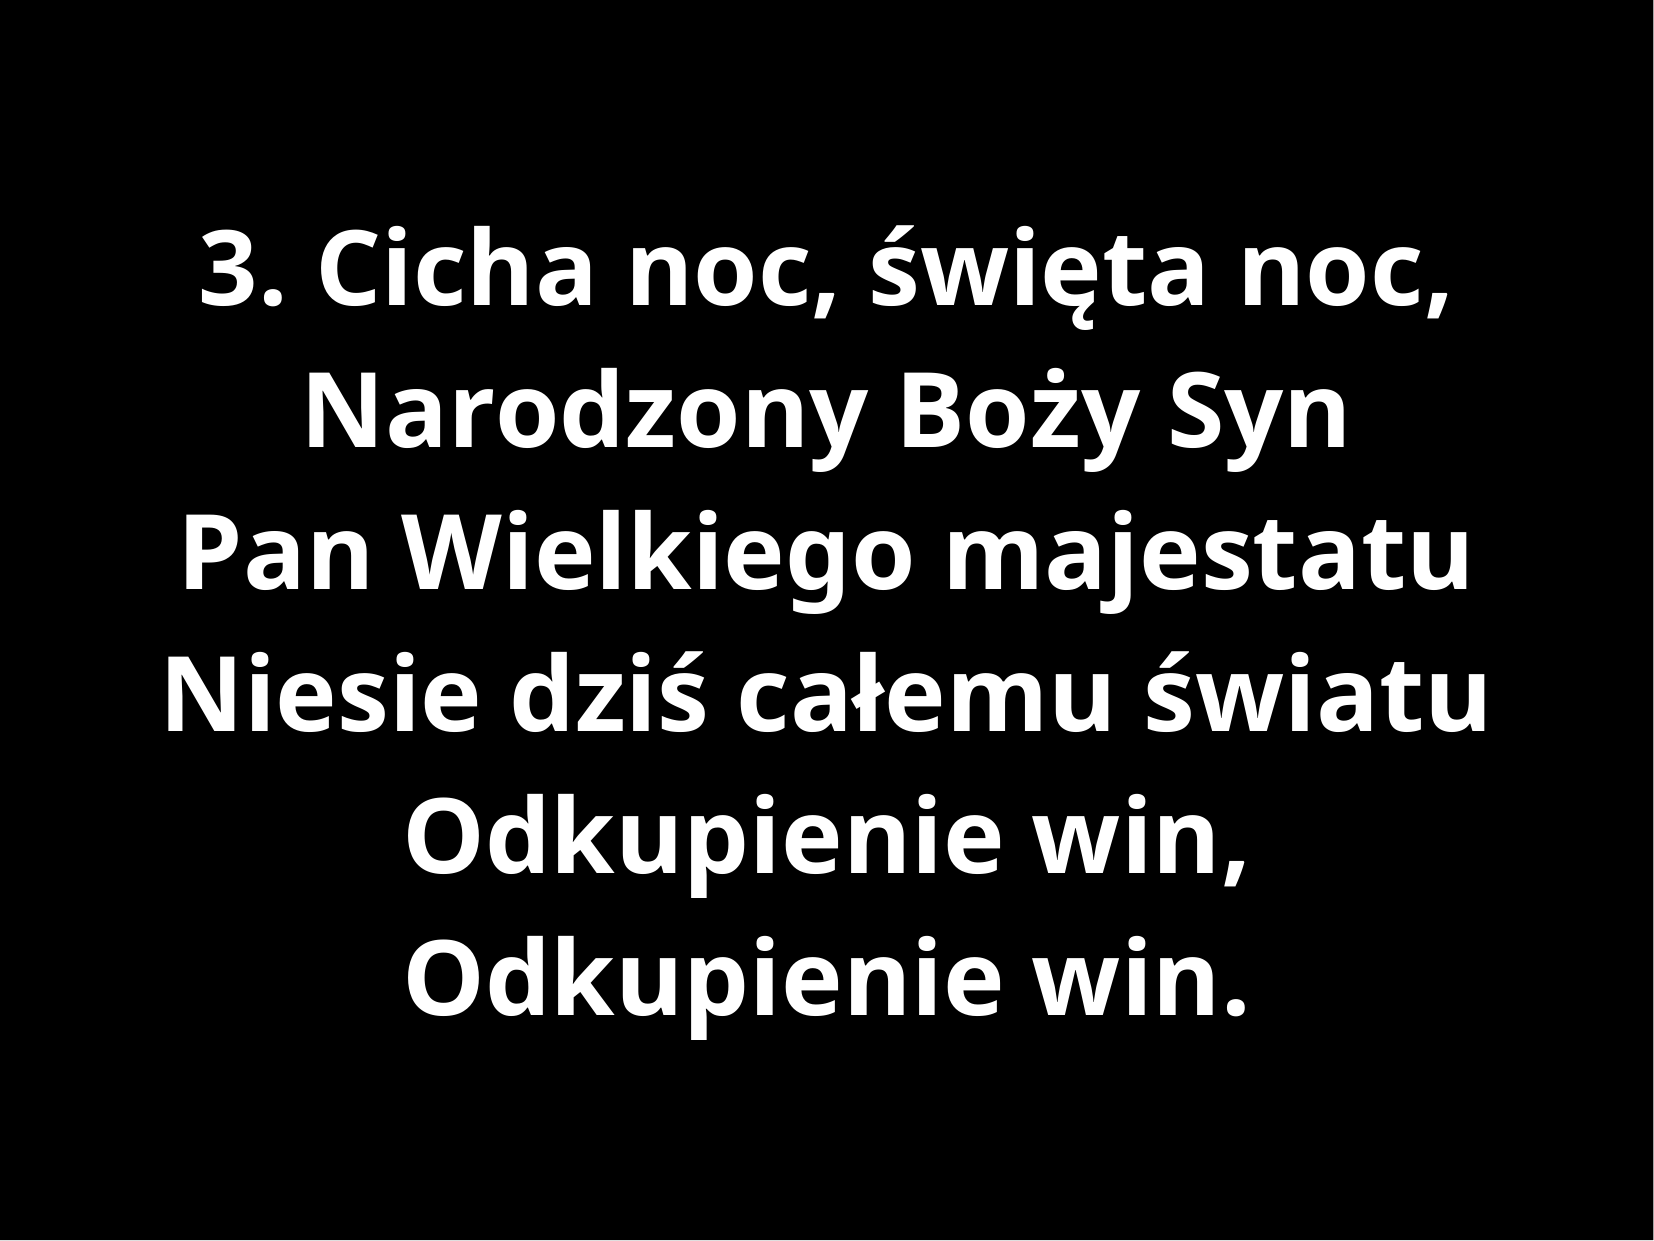

# 3. Cicha noc, święta noc, Narodzony Boży Syn Pan Wielkiego majestatu Niesie dziś całemu światu Odkupienie win, Odkupienie win.